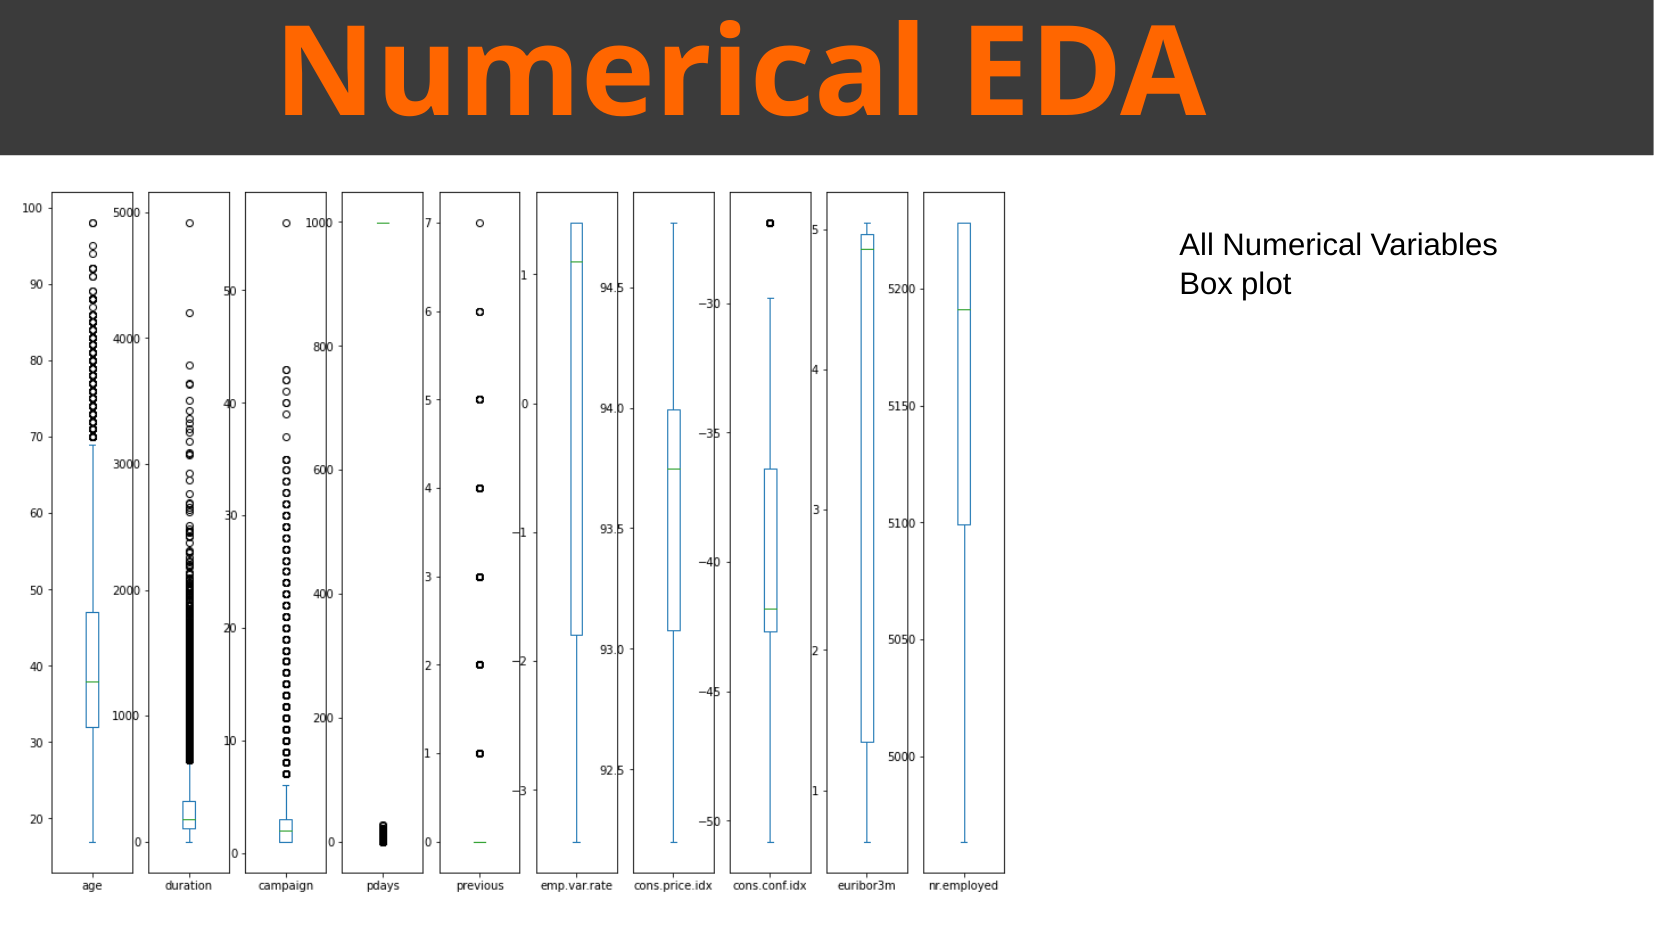

Profit Analysis
 Numerical EDA
All Numerical Variables
Box plot